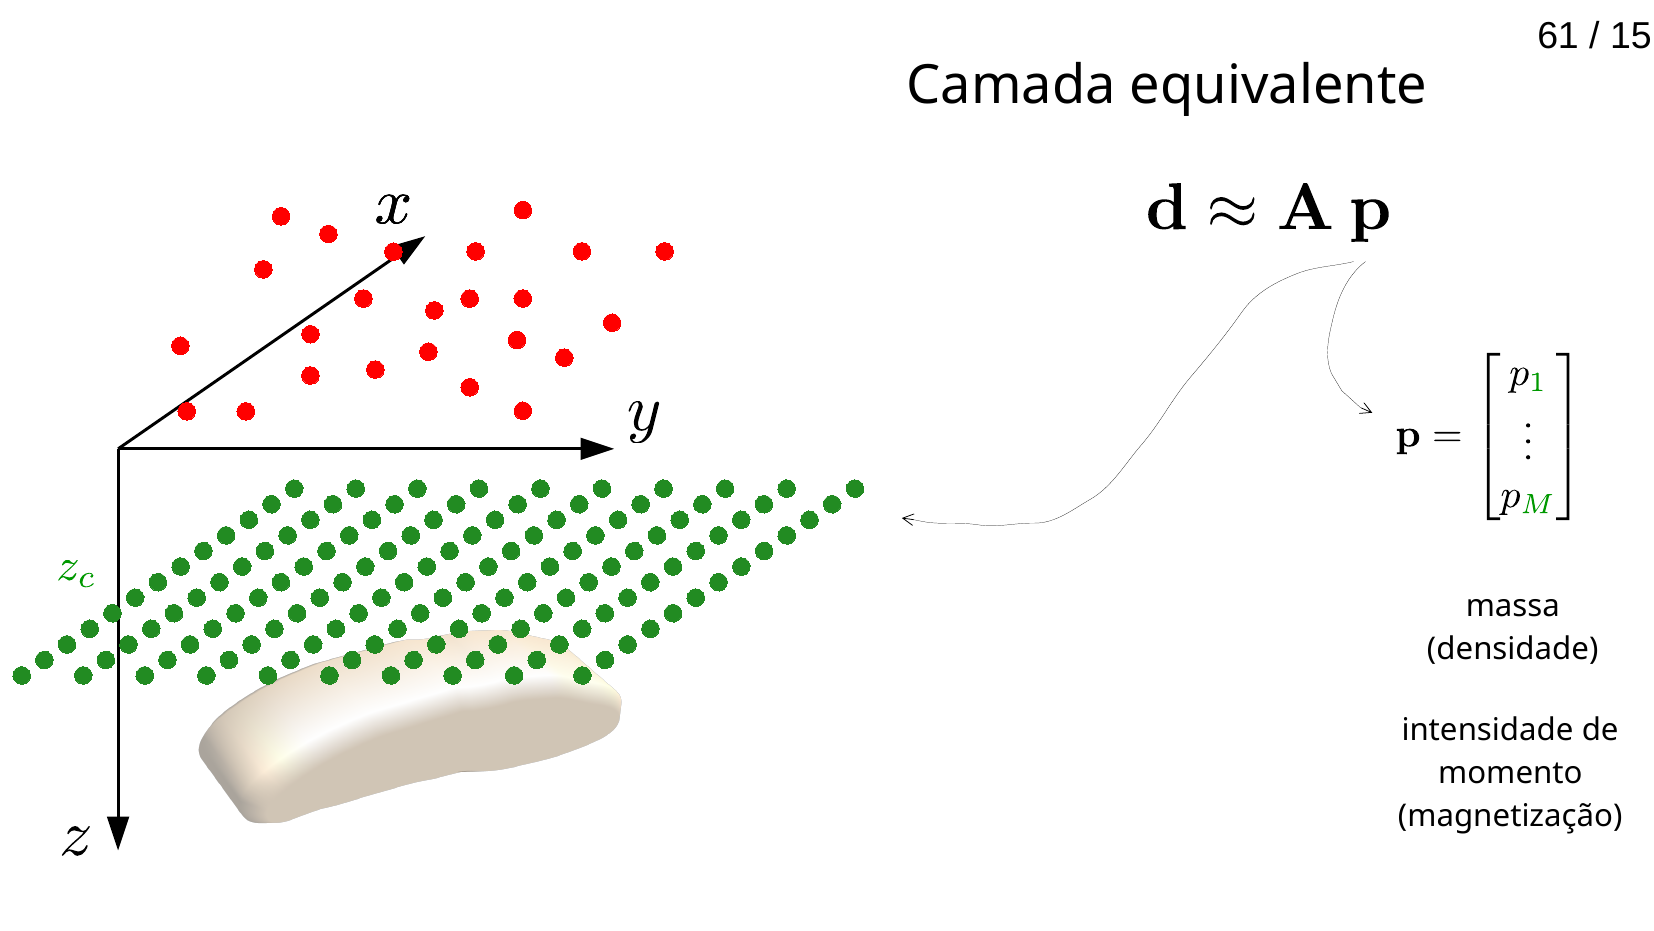

Camada equivalente
massa
(densidade)
intensidade de momento
(magnetização)